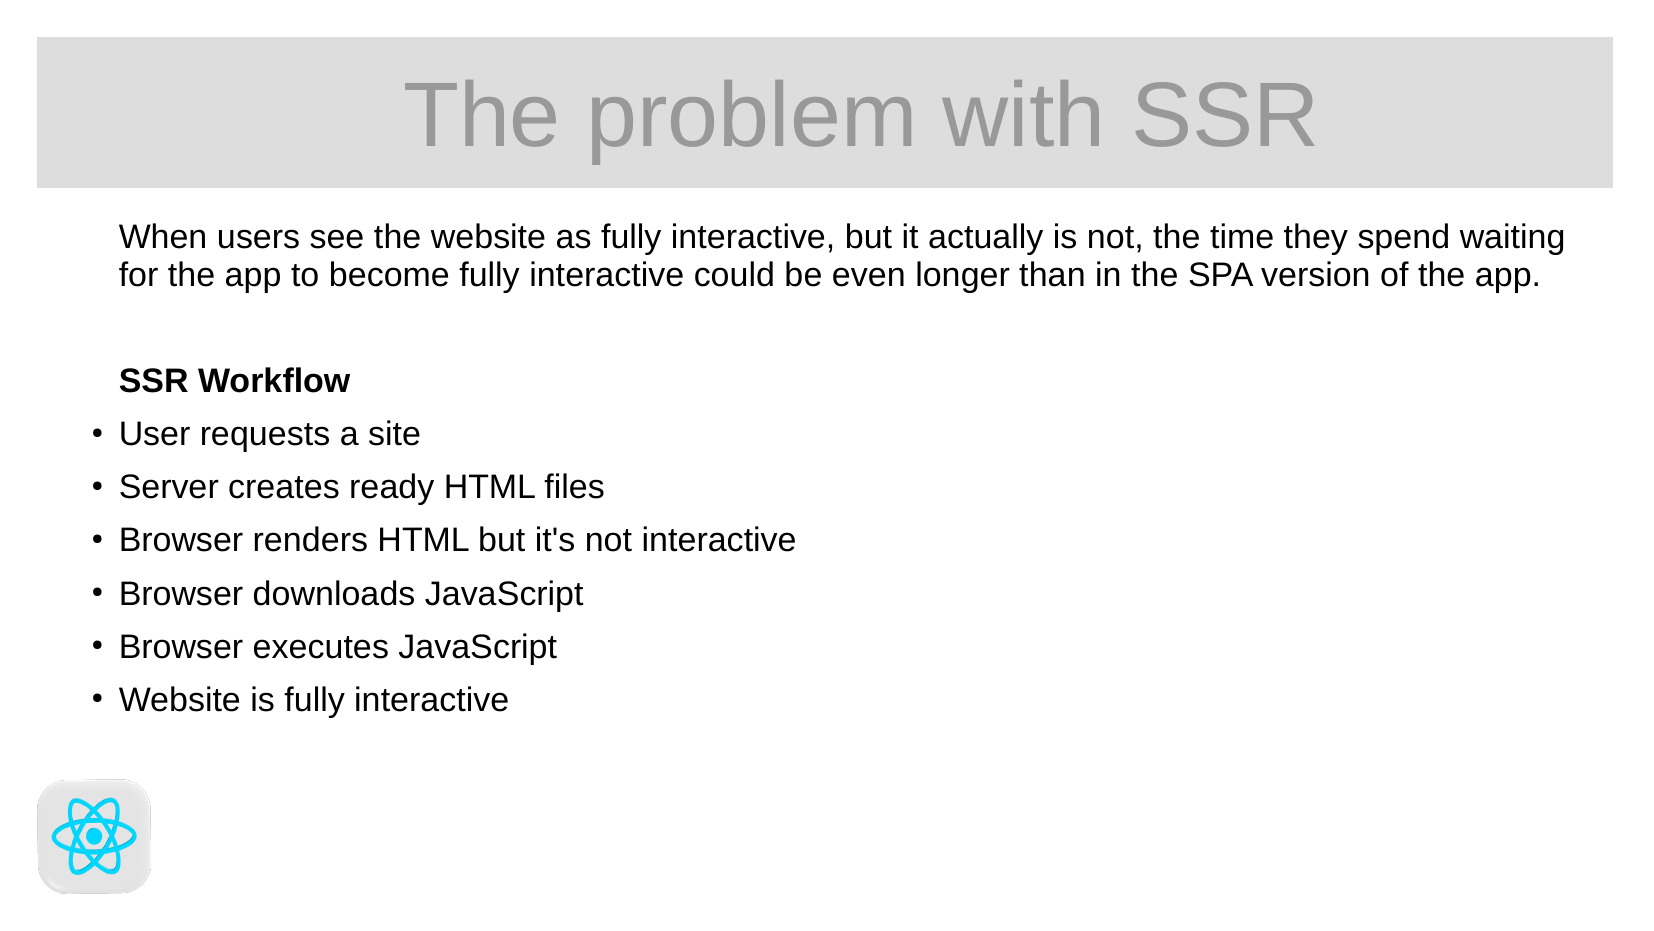

# The problem with SSR
When users see the website as fully interactive, but it actually is not, the time they spend waiting for the app to become fully interactive could be even longer than in the SPA version of the app.
SSR Workflow
User requests a site
Server creates ready HTML files
Browser renders HTML but it's not interactive
Browser downloads JavaScript
Browser executes JavaScript
Website is fully interactive